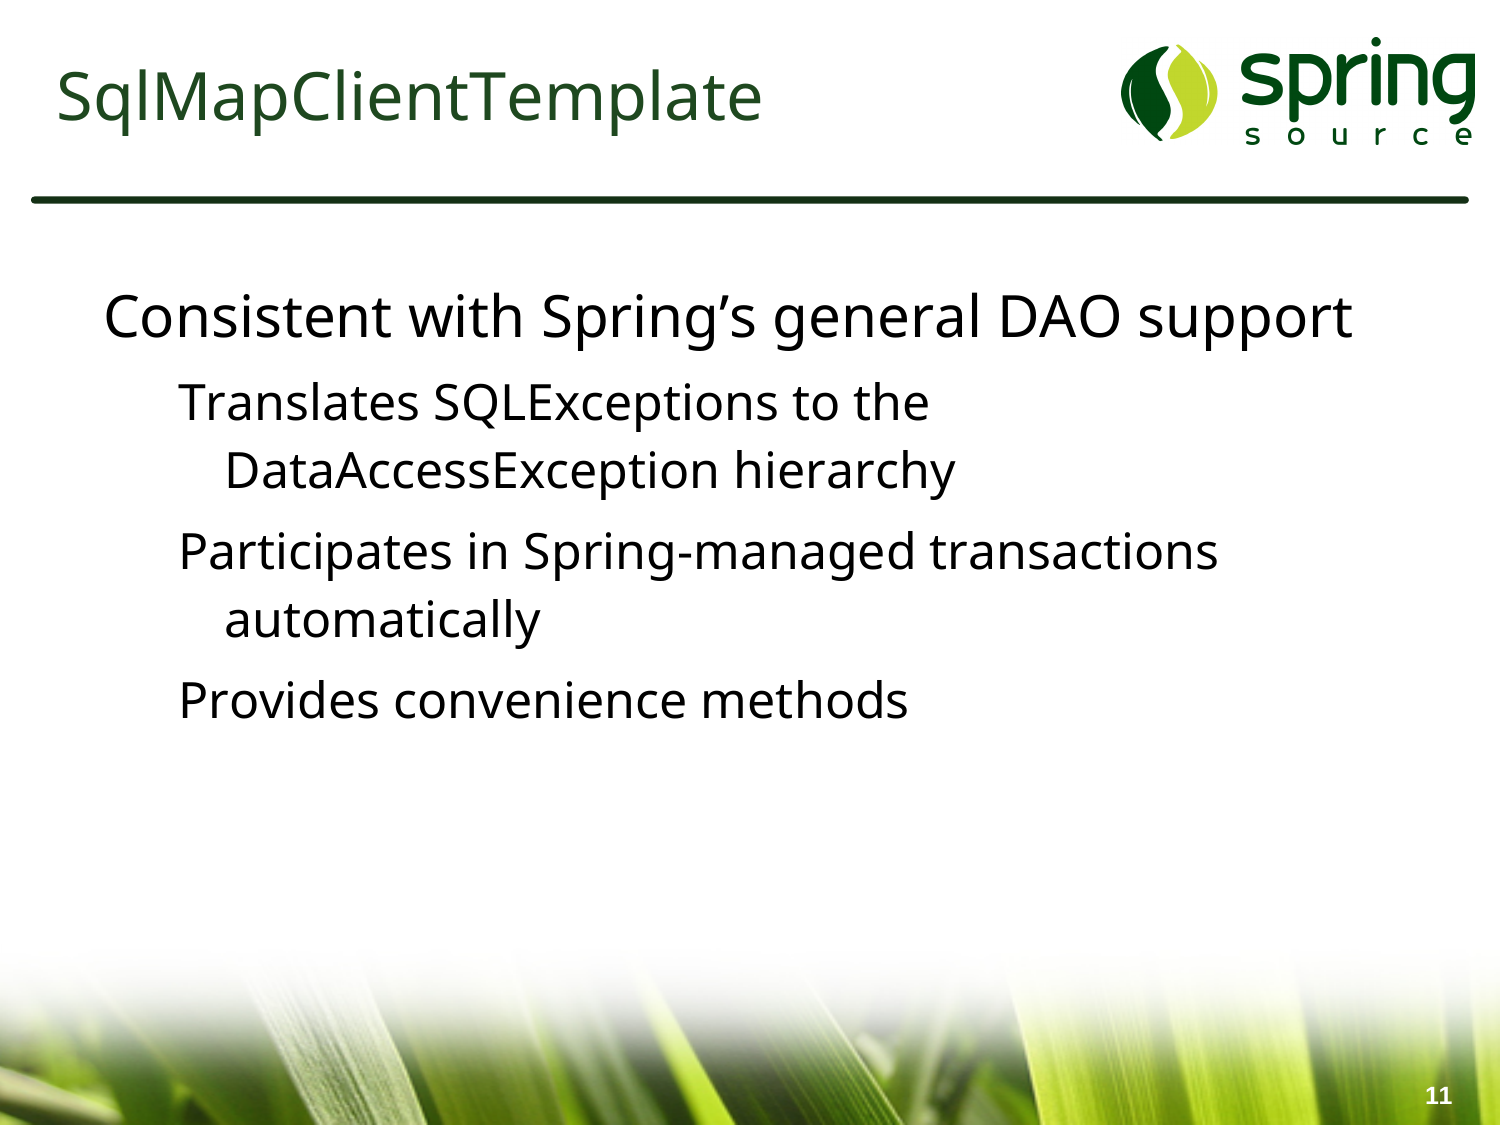

# SqlMapClientTemplate
Consistent with Spring’s general DAO support
Translates SQLExceptions to the DataAccessException hierarchy
Participates in Spring-managed transactions automatically
Provides convenience methods